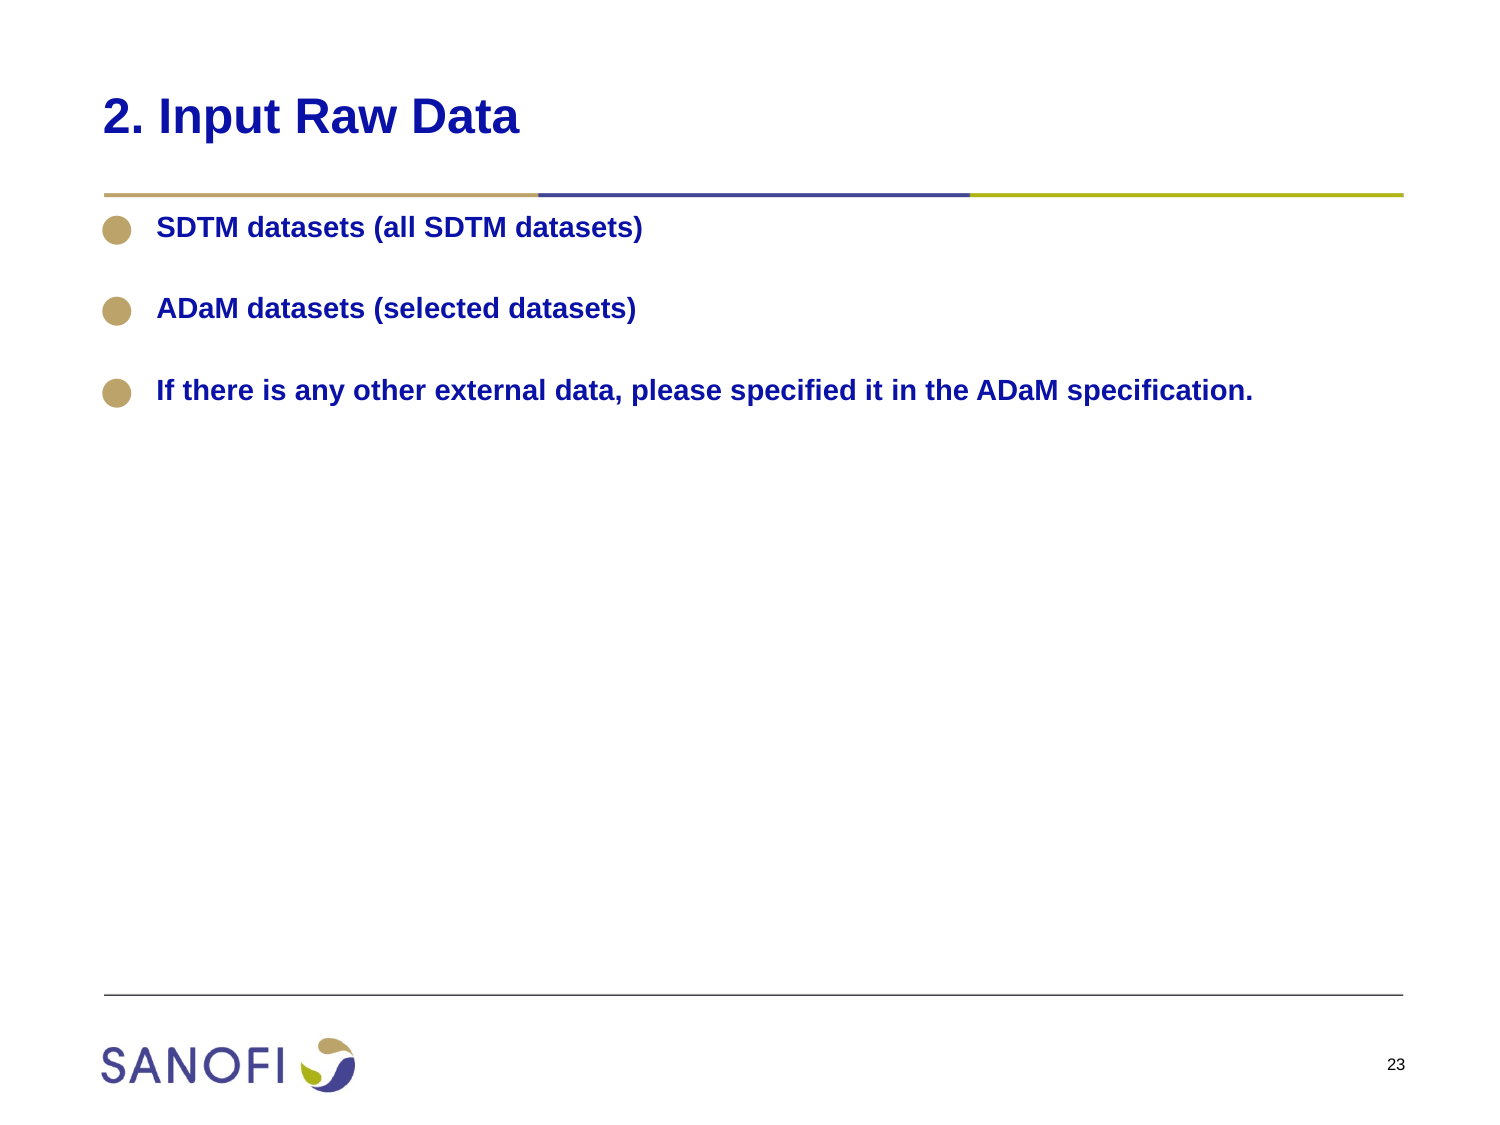

# 2. Input Raw Data
SDTM datasets (all SDTM datasets)
ADaM datasets (selected datasets)
If there is any other external data, please specified it in the ADaM specification.